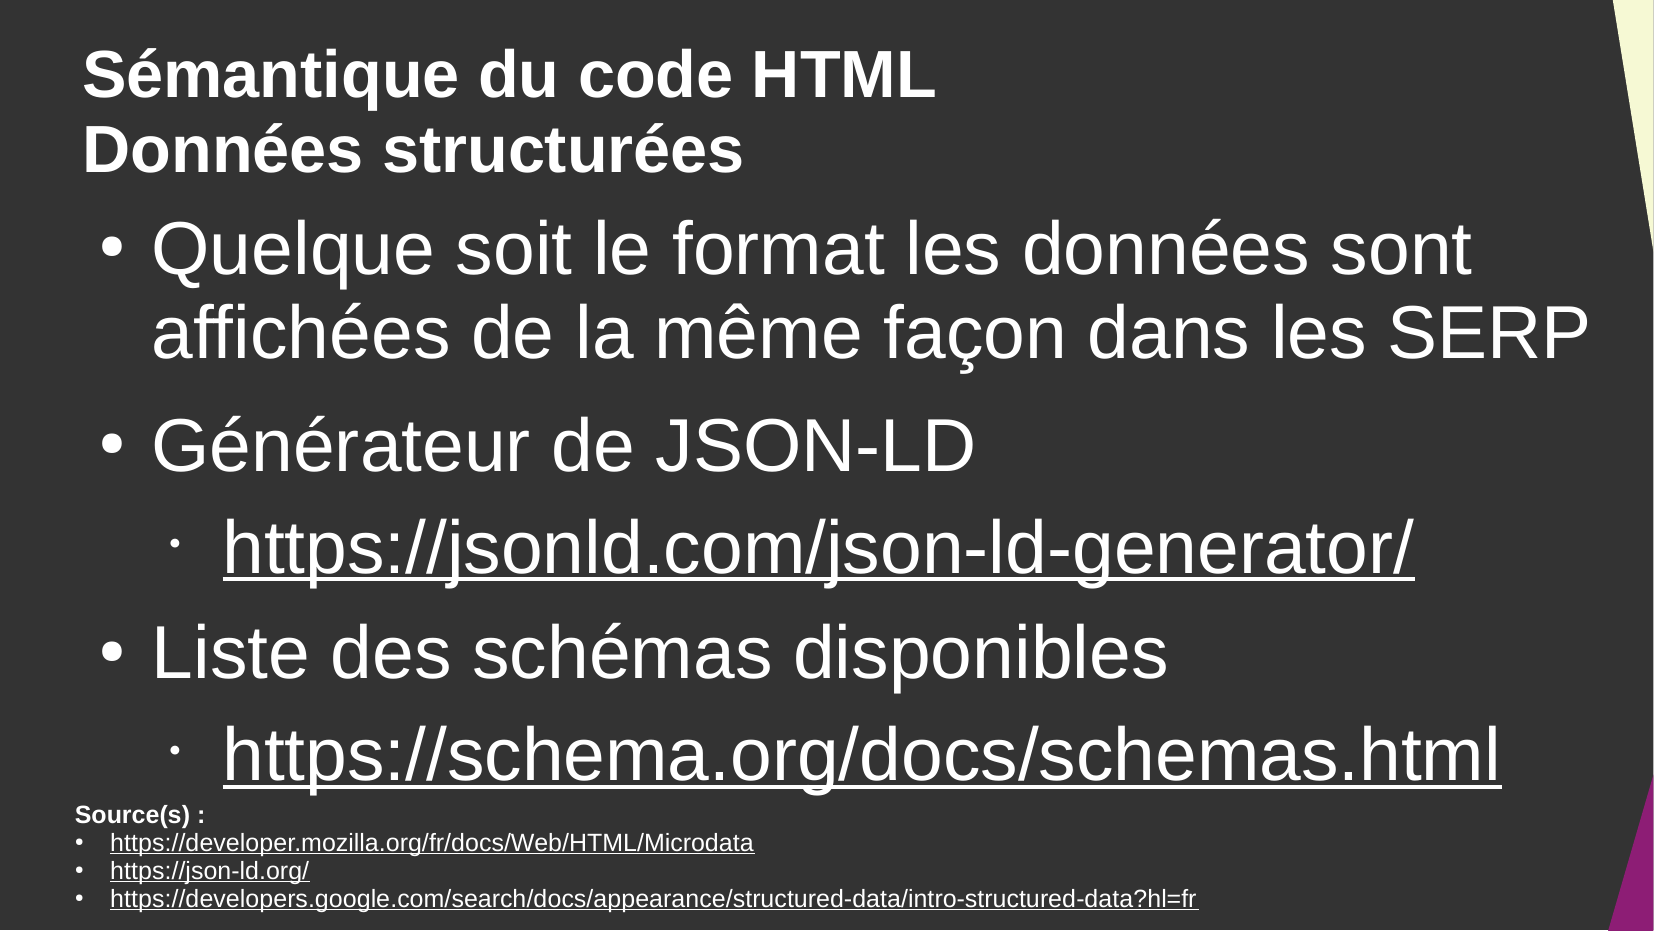

# Sémantique du code HTML Données structurées
Quelque soit le format les données sont affichées de la même façon dans les SERP
Générateur de JSON-LD
https://jsonld.com/json-ld-generator/
Liste des schémas disponibles
https://schema.org/docs/schemas.html
Source(s) :
https://developer.mozilla.org/fr/docs/Web/HTML/Microdata
https://json-ld.org/
https://developers.google.com/search/docs/appearance/structured-data/intro-structured-data?hl=fr